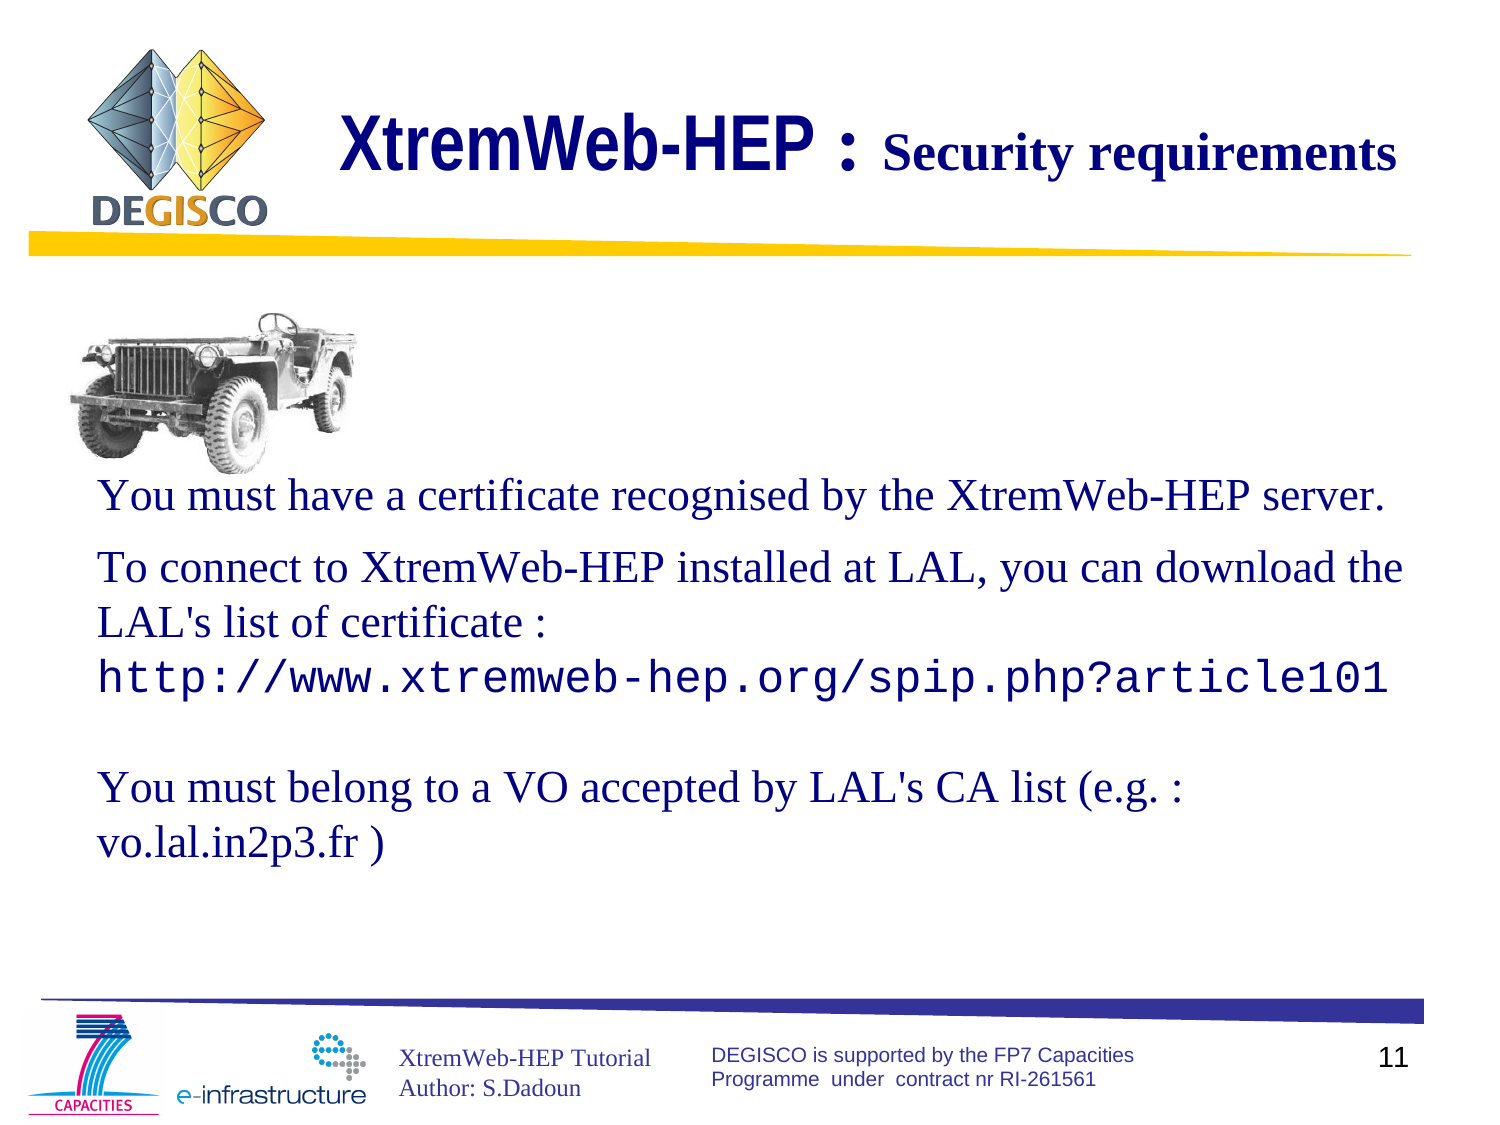

# XtremWeb-HEP : Security requirements
You must have a certificate recognised by the XtremWeb-HEP server.
To connect to XtremWeb-HEP installed at LAL, you can download the LAL's list of certificate :
http://www.xtremweb-hep.org/spip.php?article101
You must belong to a VO accepted by LAL's CA list (e.g. : vo.lal.in2p3.fr )